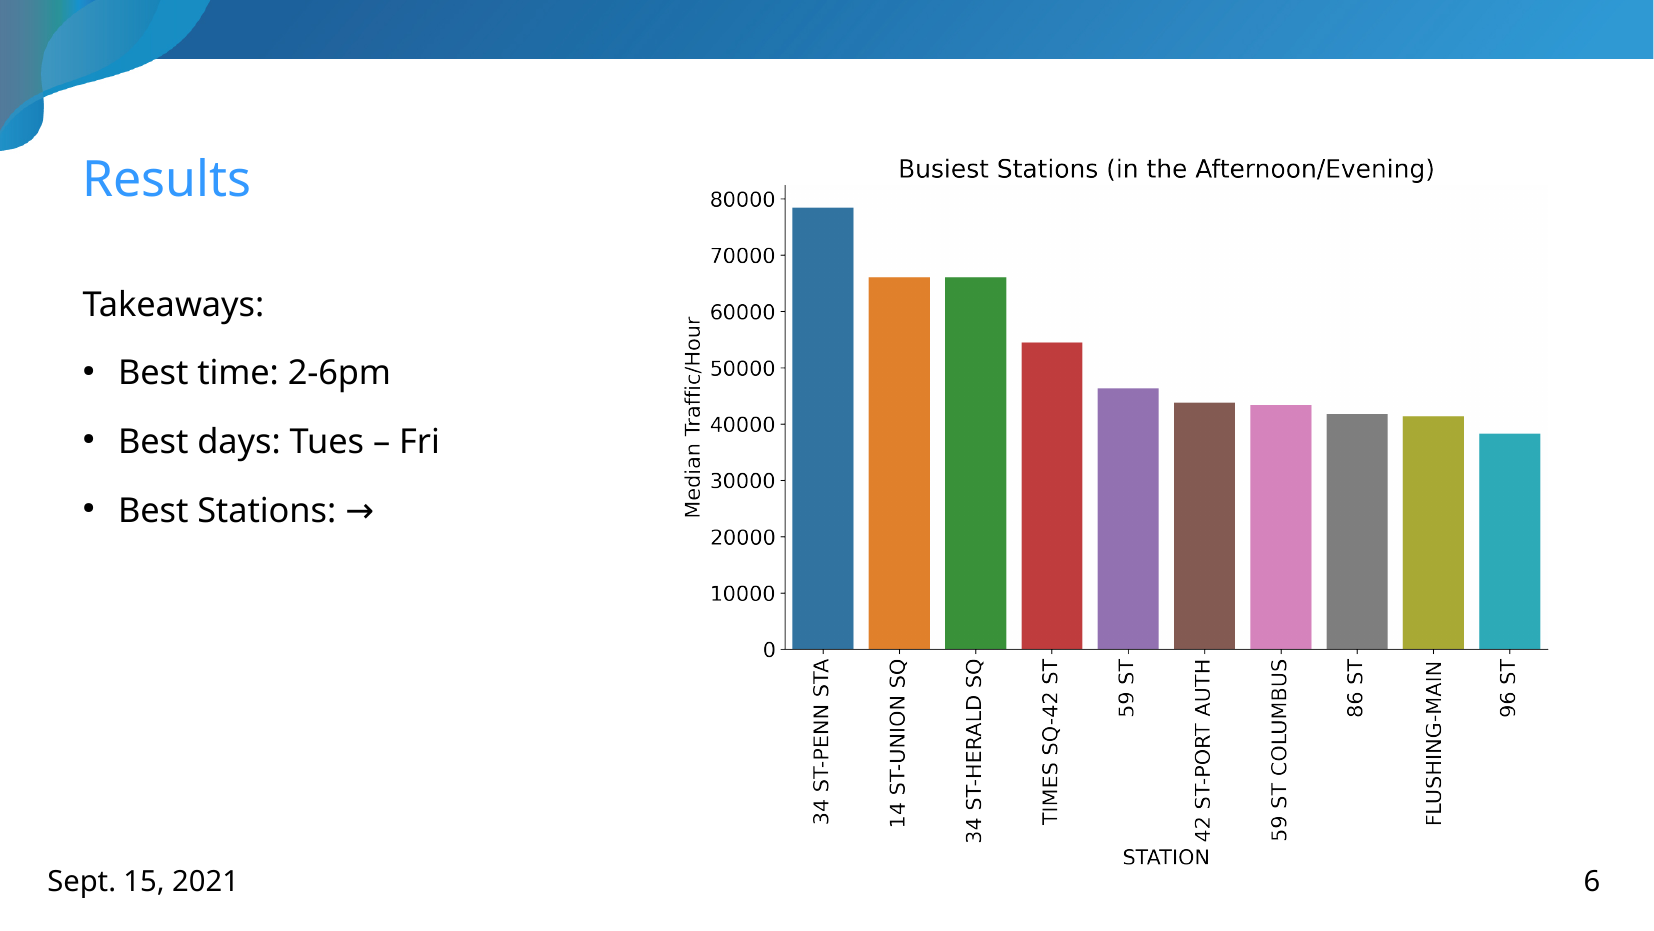

# Results
Takeaways:
Best time: 2-6pm
Best days: Tues – Fri
Best Stations: →
Sept. 15, 2021
6